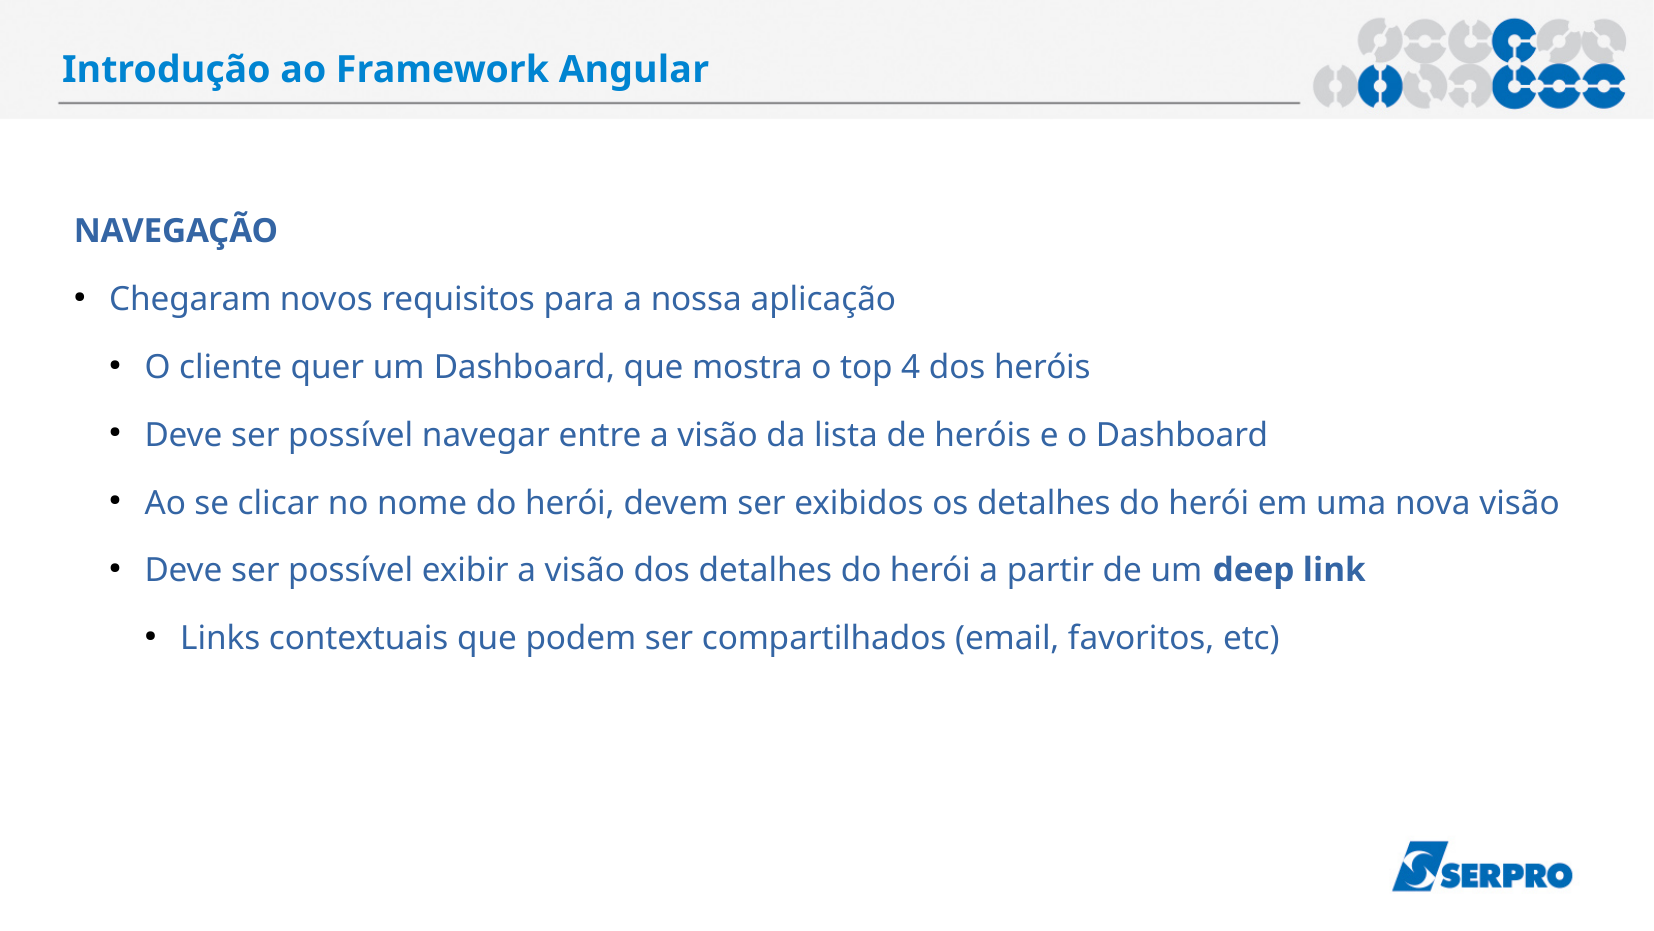

Introdução ao Framework Angular
NAVEGAÇÃO
Chegaram novos requisitos para a nossa aplicação
O cliente quer um Dashboard, que mostra o top 4 dos heróis
Deve ser possível navegar entre a visão da lista de heróis e o Dashboard
Ao se clicar no nome do herói, devem ser exibidos os detalhes do herói em uma nova visão
Deve ser possível exibir a visão dos detalhes do herói a partir de um deep link
Links contextuais que podem ser compartilhados (email, favoritos, etc)